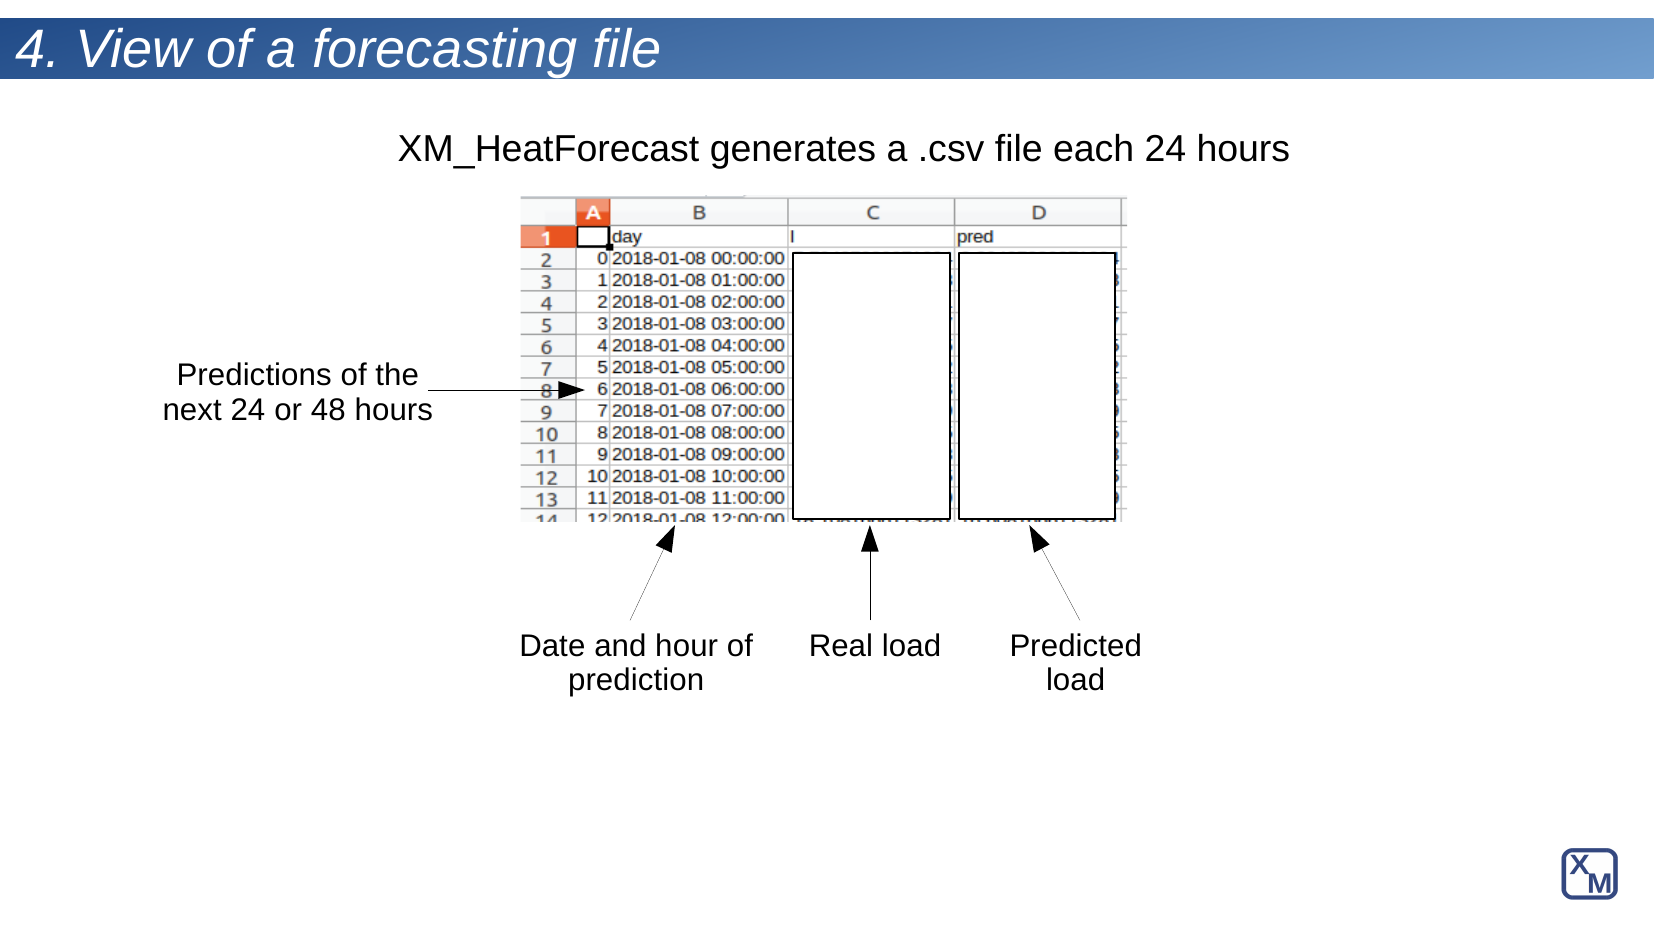

# 4. View of a forecasting file
XM_HeatForecast generates a .csv file each 24 hours
Predictions of the
next 24 or 48 hours
Date and hour of prediction
Real load
Predicted
load